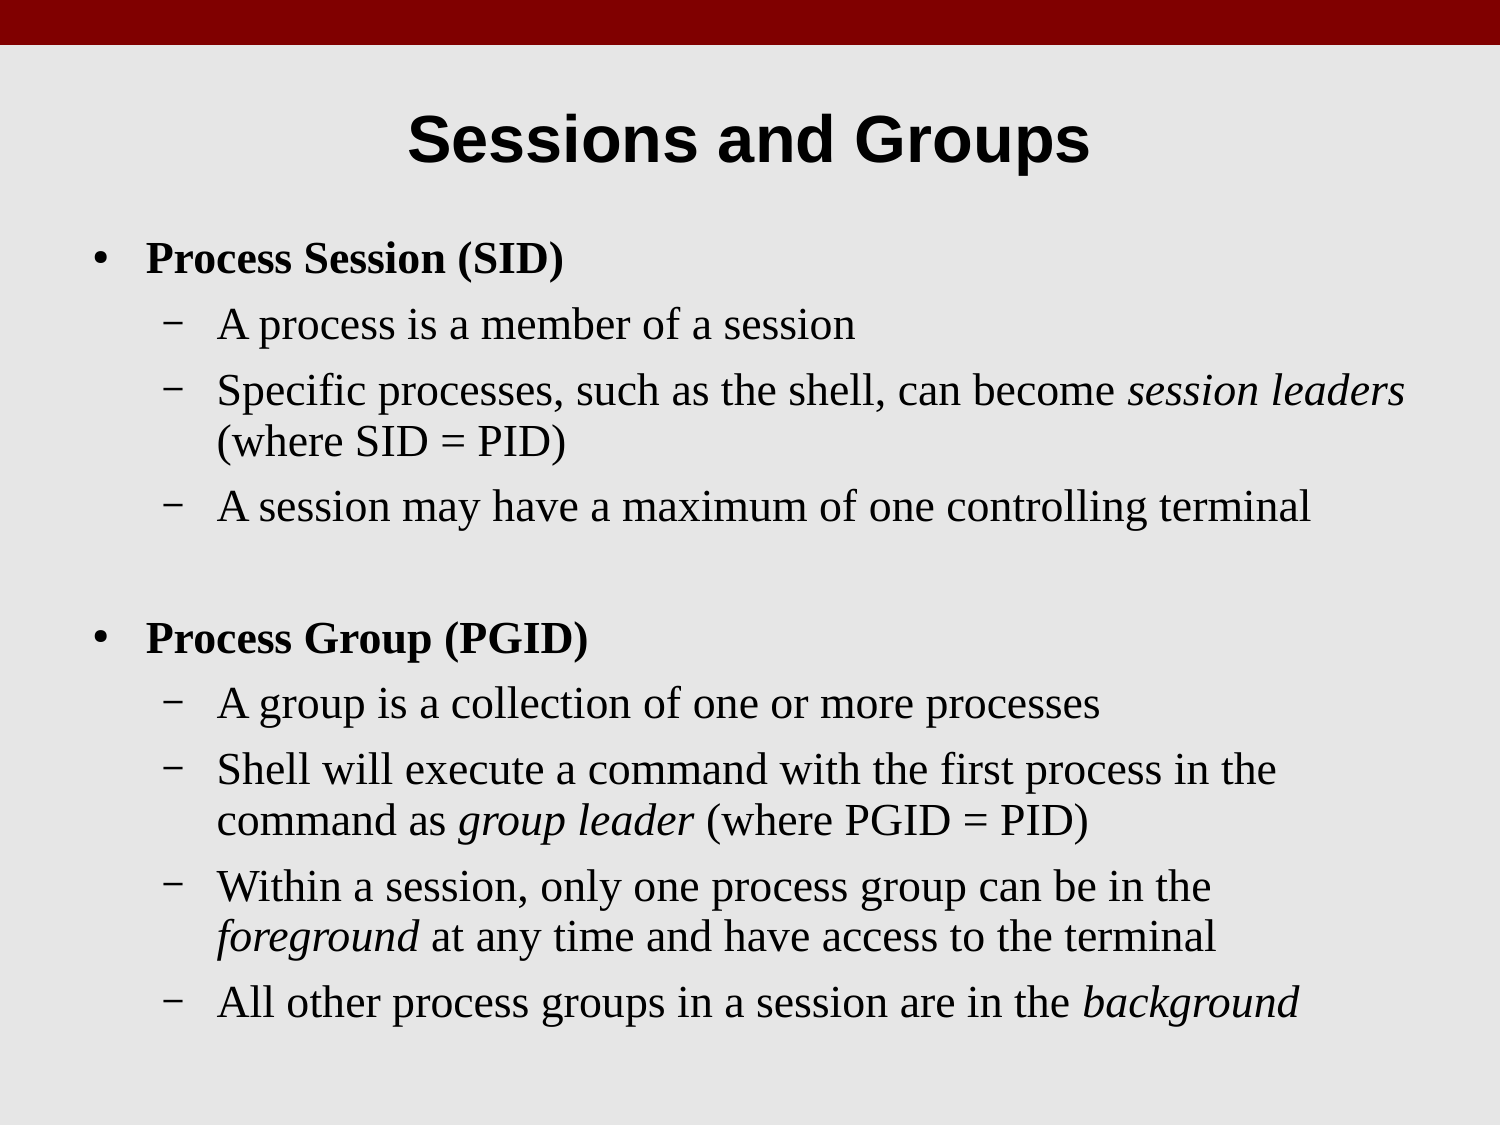

# Sessions and Groups
Process Session (SID)
A process is a member of a session
Specific processes, such as the shell, can become session leaders
(where SID = PID)
A session may have a maximum of one controlling terminal
Process Group (PGID)
A group is a collection of one or more processes
Shell will execute a command with the first process in the command as group leader (where PGID = PID)
Within a session, only one process group can be in the foreground at any time and have access to the terminal
All other process groups in a session are in the background